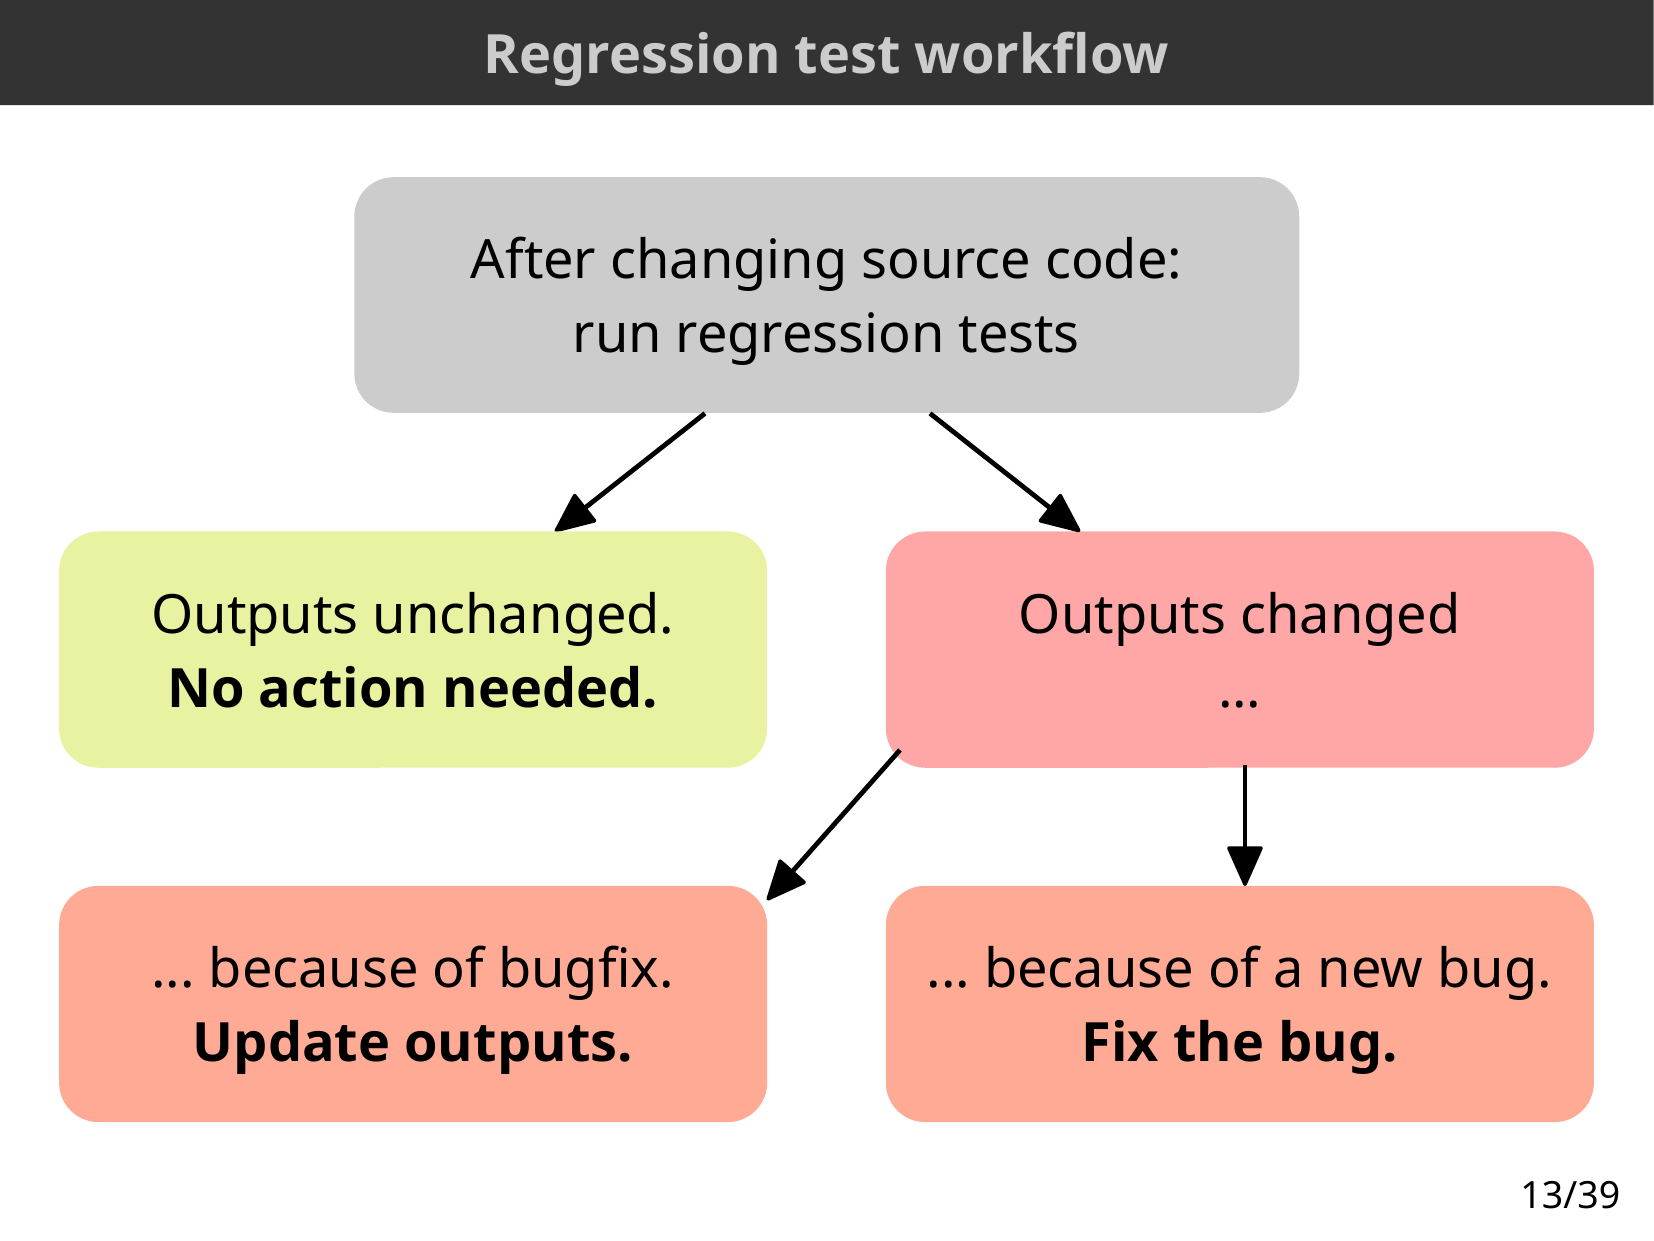

# Regression test workflow
After changing source code:
run regression tests
Outputs unchanged.
No action needed.
Outputs changed
...
... because of bugfix.
Update outputs.
... because of a new bug.
Fix the bug.